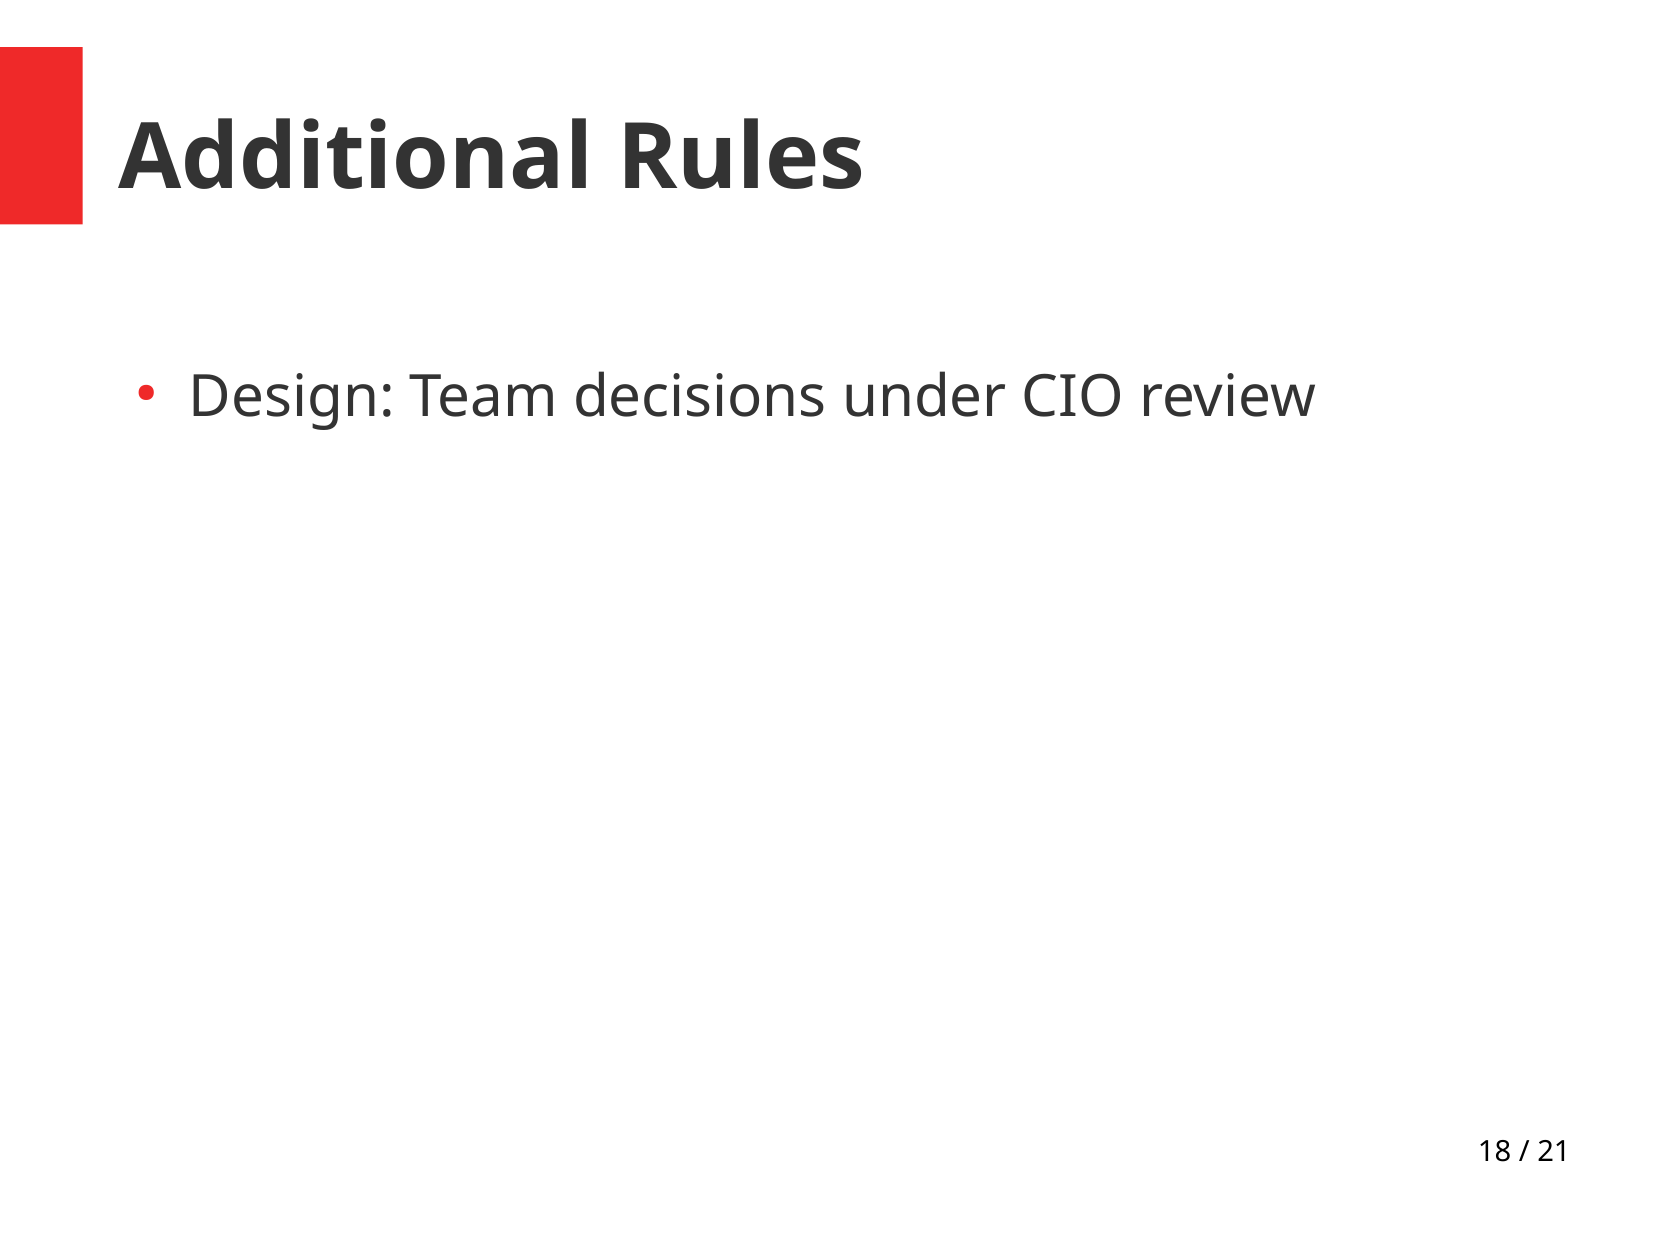

# Additional Rules
Design: Team decisions under CIO review
18